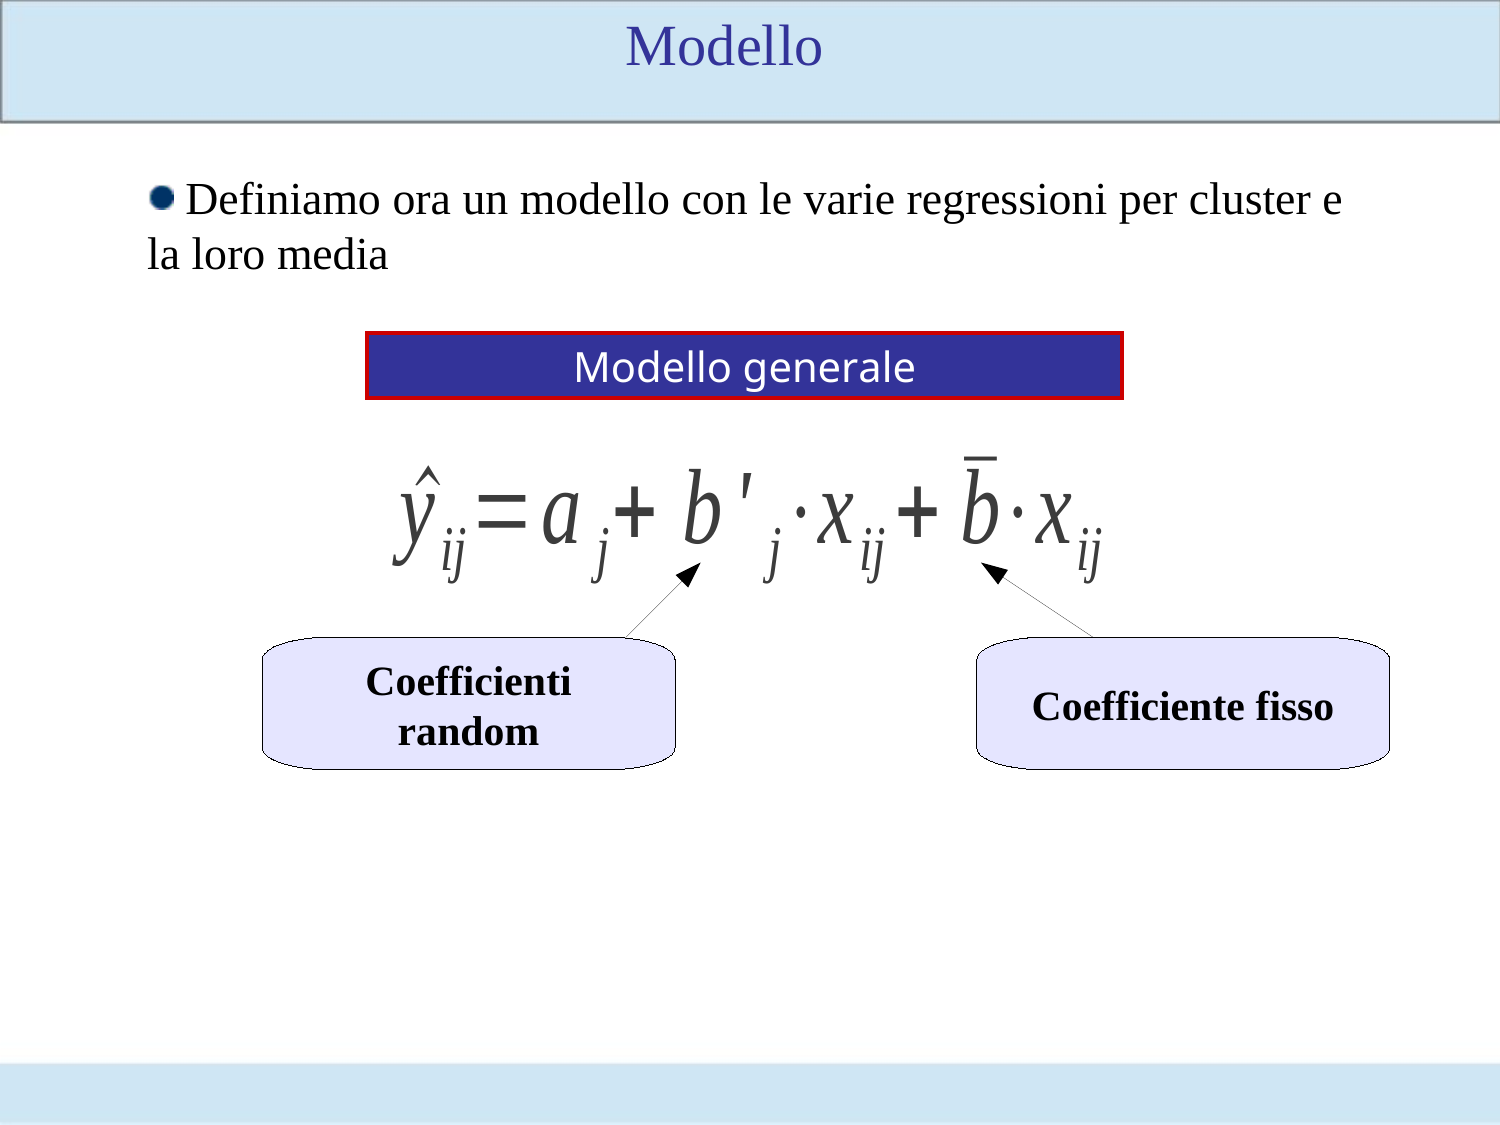

# Modello
 Definiamo ora un modello con le varie regressioni per cluster e la loro media
Modello generale
Coefficienti random
Coefficiente fisso
25